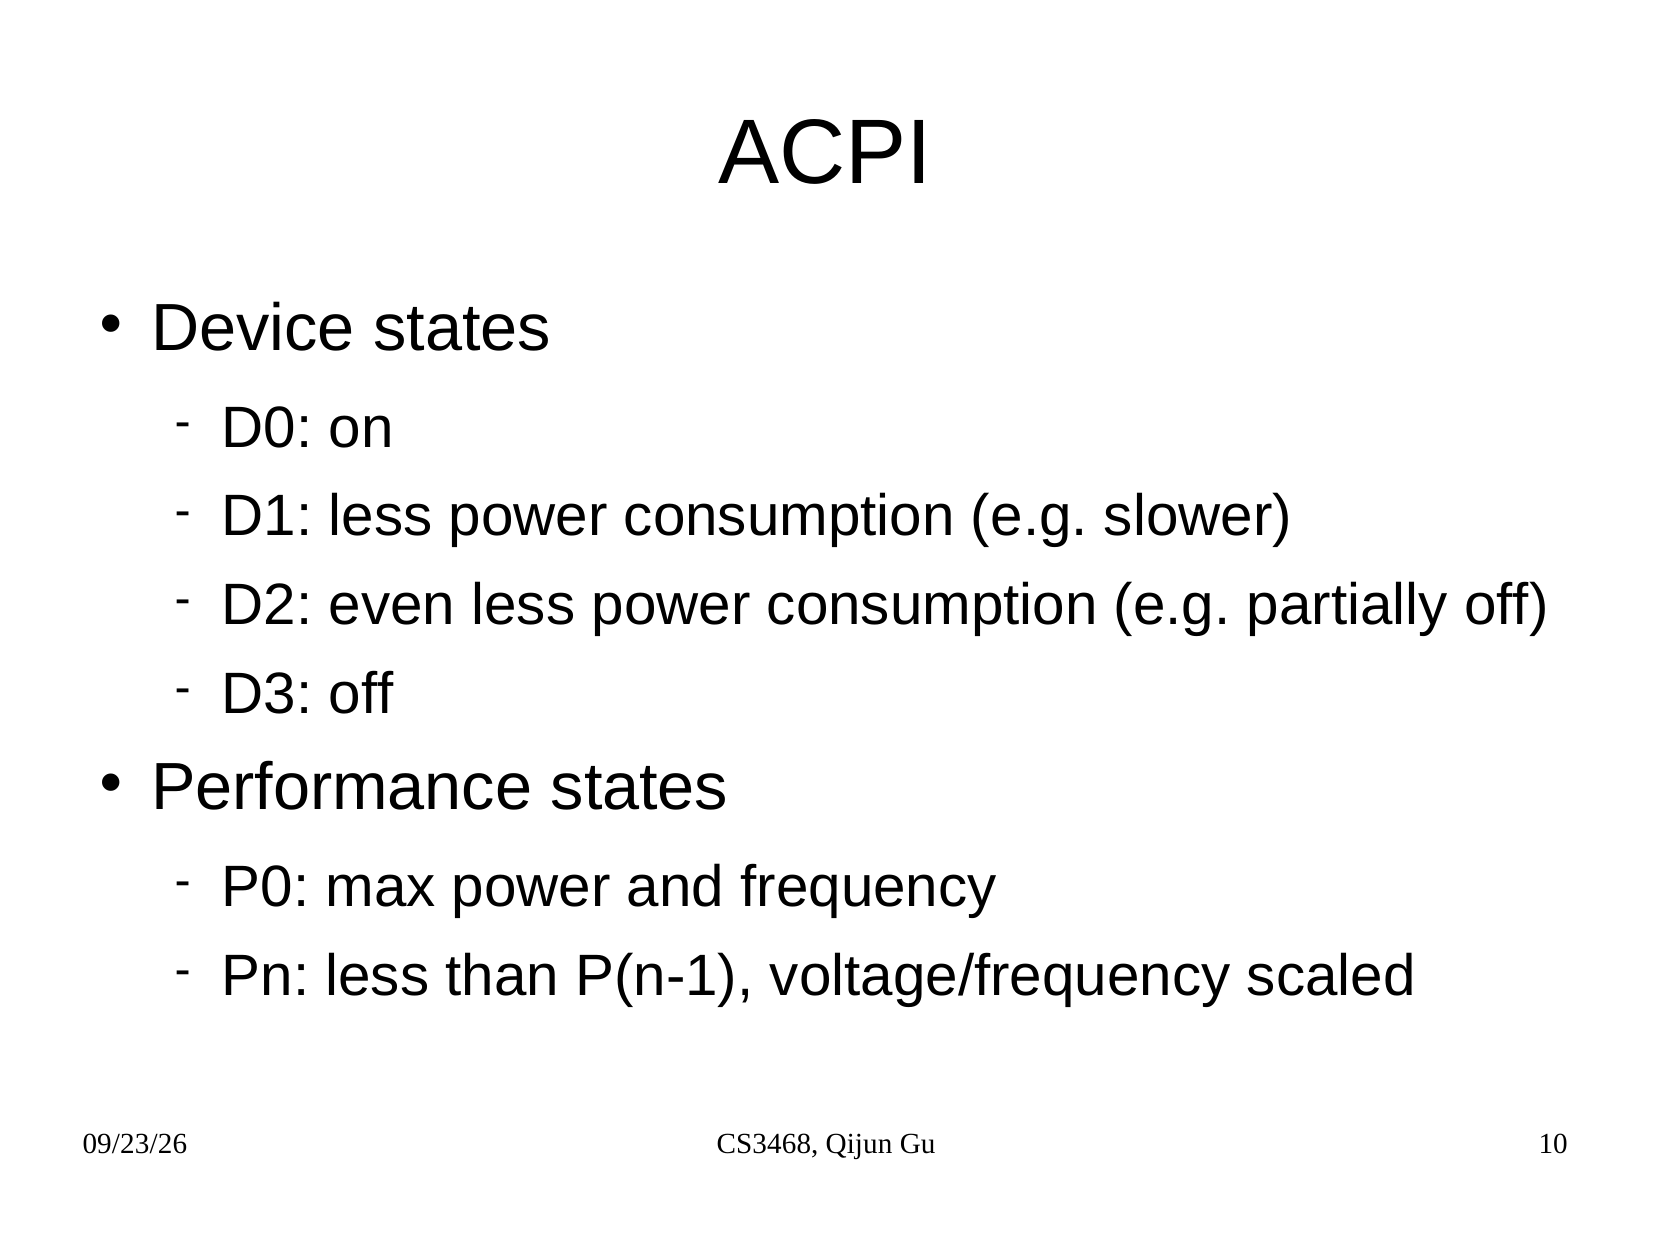

# ACPI
Device states
D0: on
D1: less power consumption (e.g. slower)
D2: even less power consumption (e.g. partially off)
D3: off
Performance states
P0: max power and frequency
Pn: less than P(n-1), voltage/frequency scaled
CS3468, Qijun Gu
10